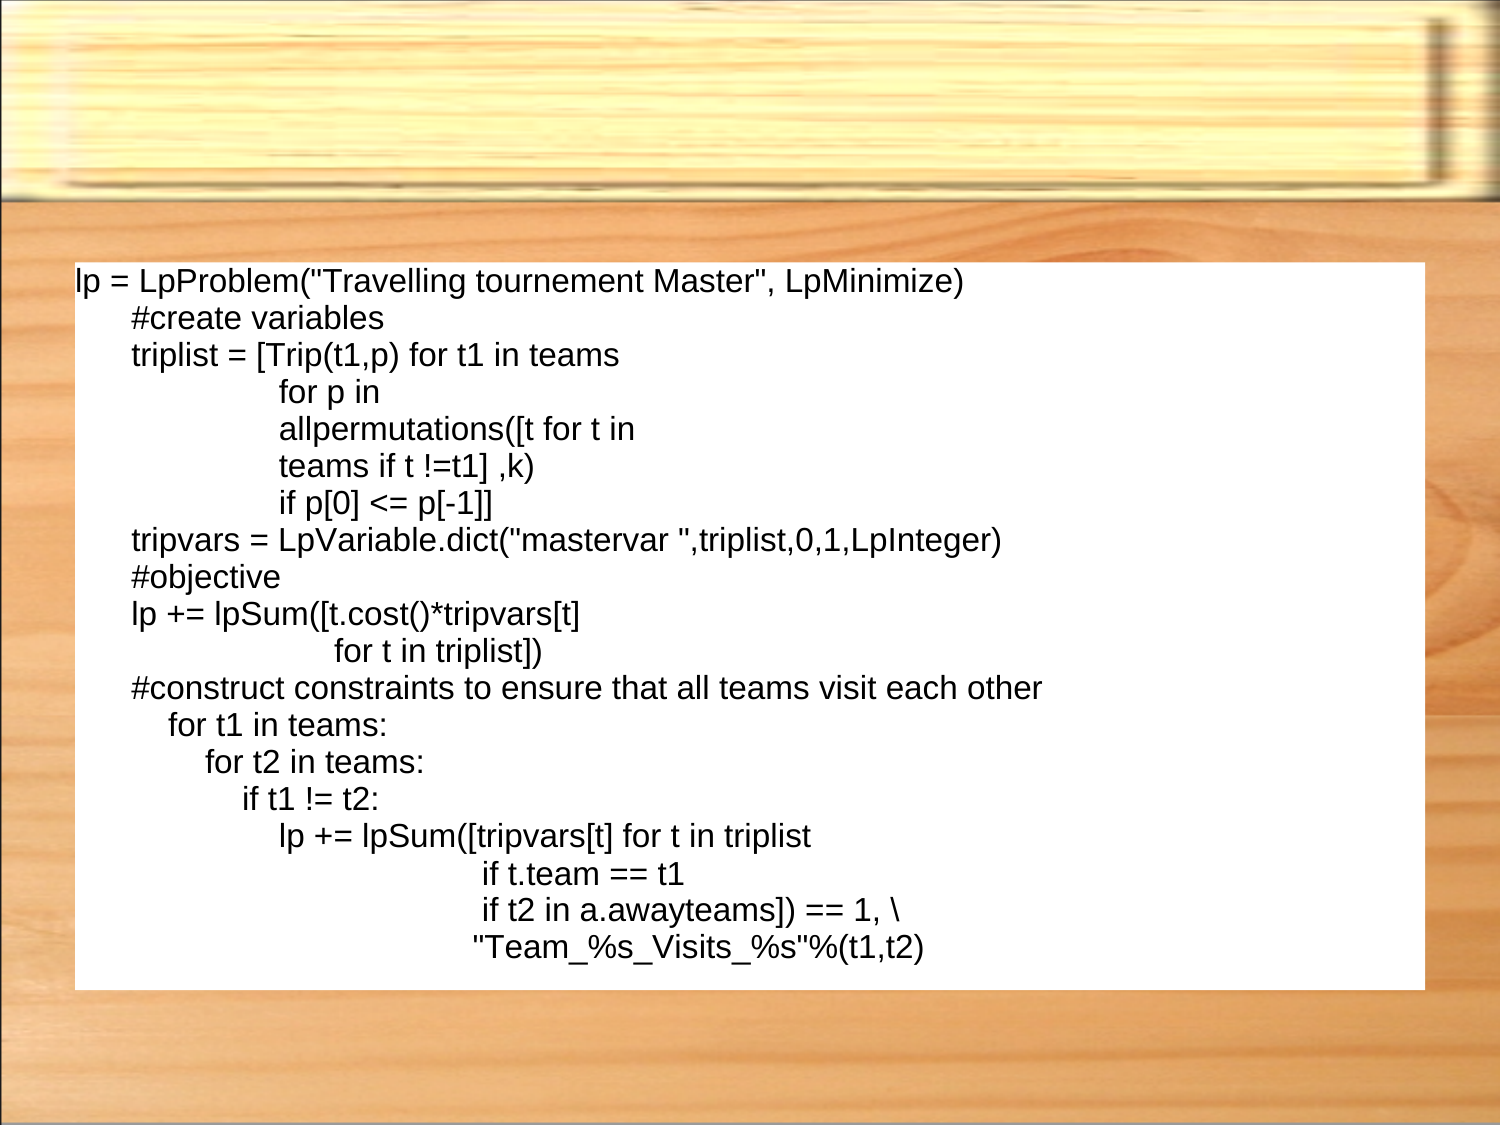

#
lp = LpProblem("Travelling tournement Master", LpMinimize)
#create variables
triplist = [Trip(t1,p) for t1 in teams
 for p in
 allpermutations([t for t in
 teams if t !=t1] ,k)
 if p[0] <= p[-1]]
tripvars = LpVariable.dict("mastervar ",triplist,0,1,LpInteger)
#objective
lp += lpSum([t.cost()*tripvars[t]
 for t in triplist])
#construct constraints to ensure that all teams visit each other
 for t1 in teams:
 for t2 in teams:
 if t1 != t2:
 lp += lpSum([tripvars[t] for t in triplist
 if t.team == t1
 if t2 in a.awayteams]) == 1, \
 "Team_%s_Visits_%s"%(t1,t2)